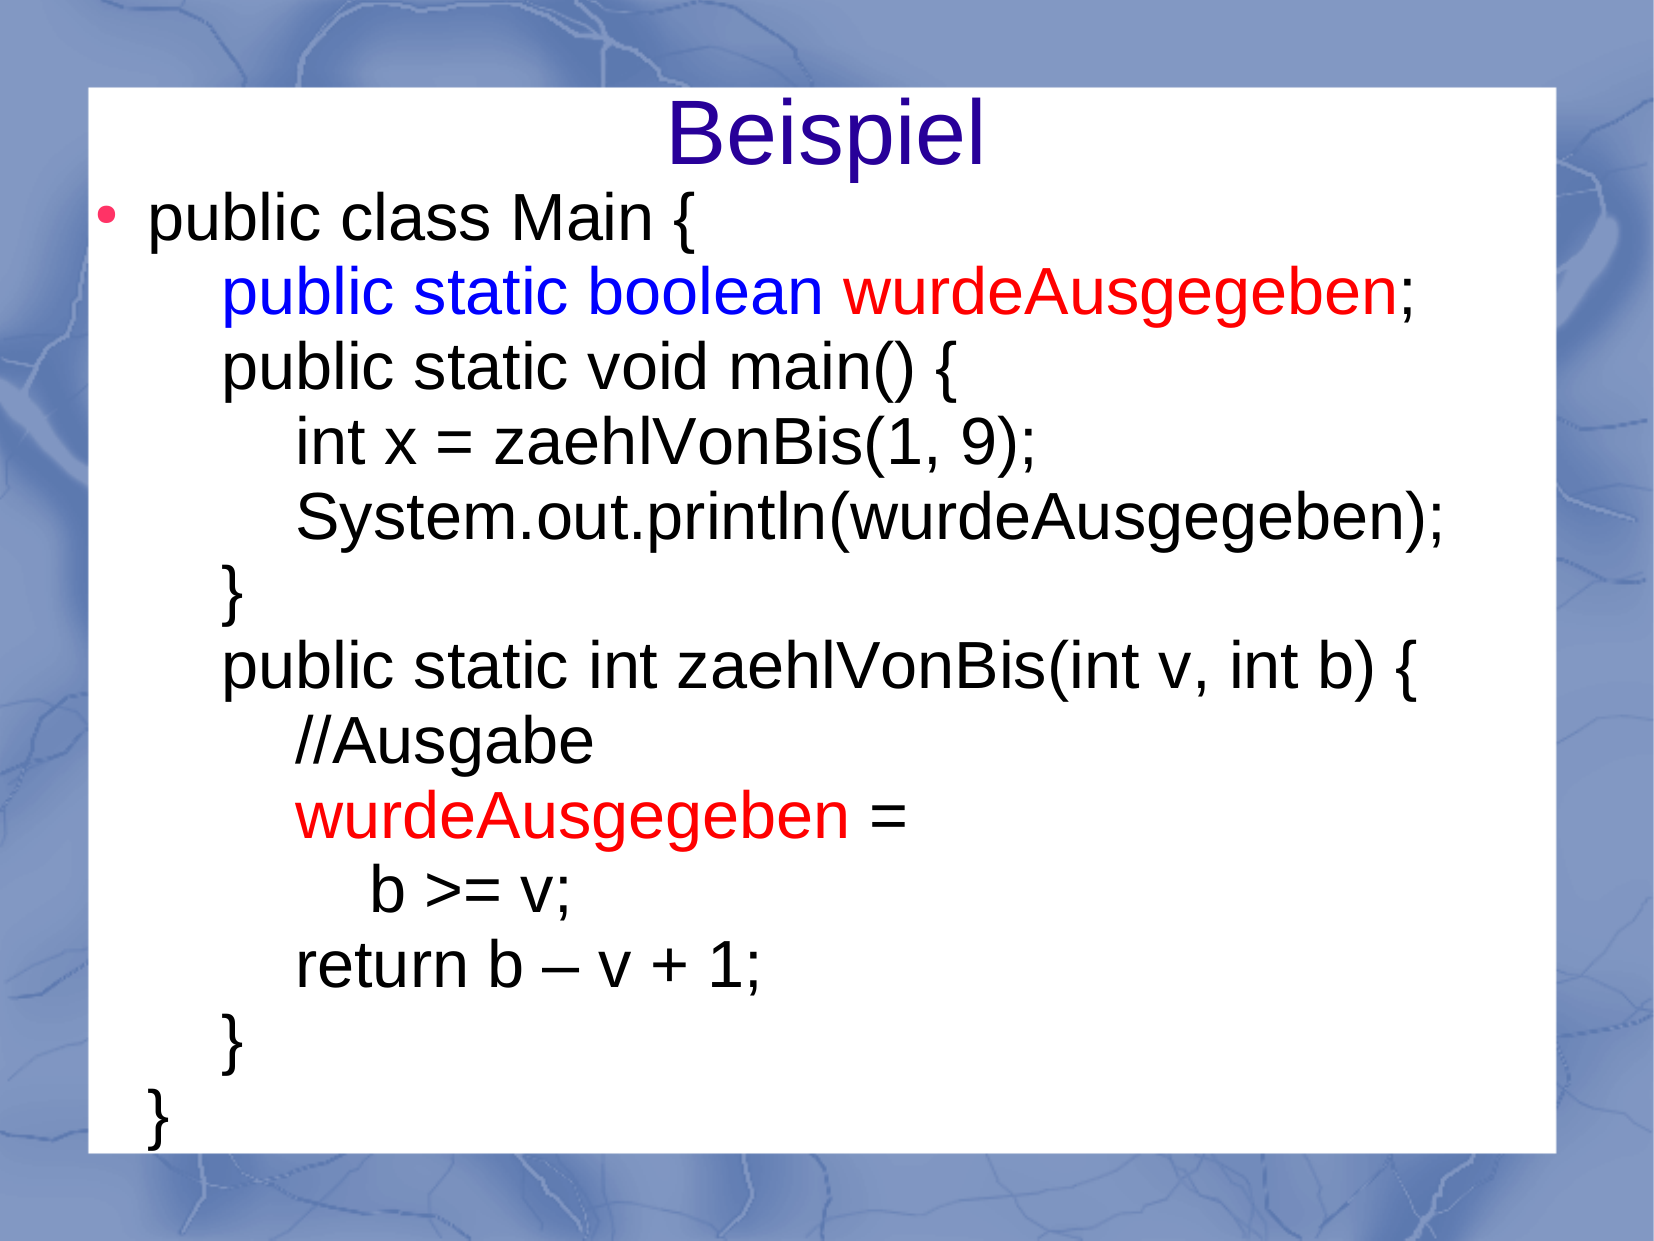

# Beispiel
public class Main {
	public static boolean wurdeAusgegeben;
	public static void main() {
		int x = zaehlVonBis(1, 9);
		System.out.println(wurdeAusgegeben);
	}
	public static int zaehlVonBis(int v, int b) {
		//Ausgabe
		wurdeAusgegeben =
			b >= v;
		return b – v + 1;
	}
}